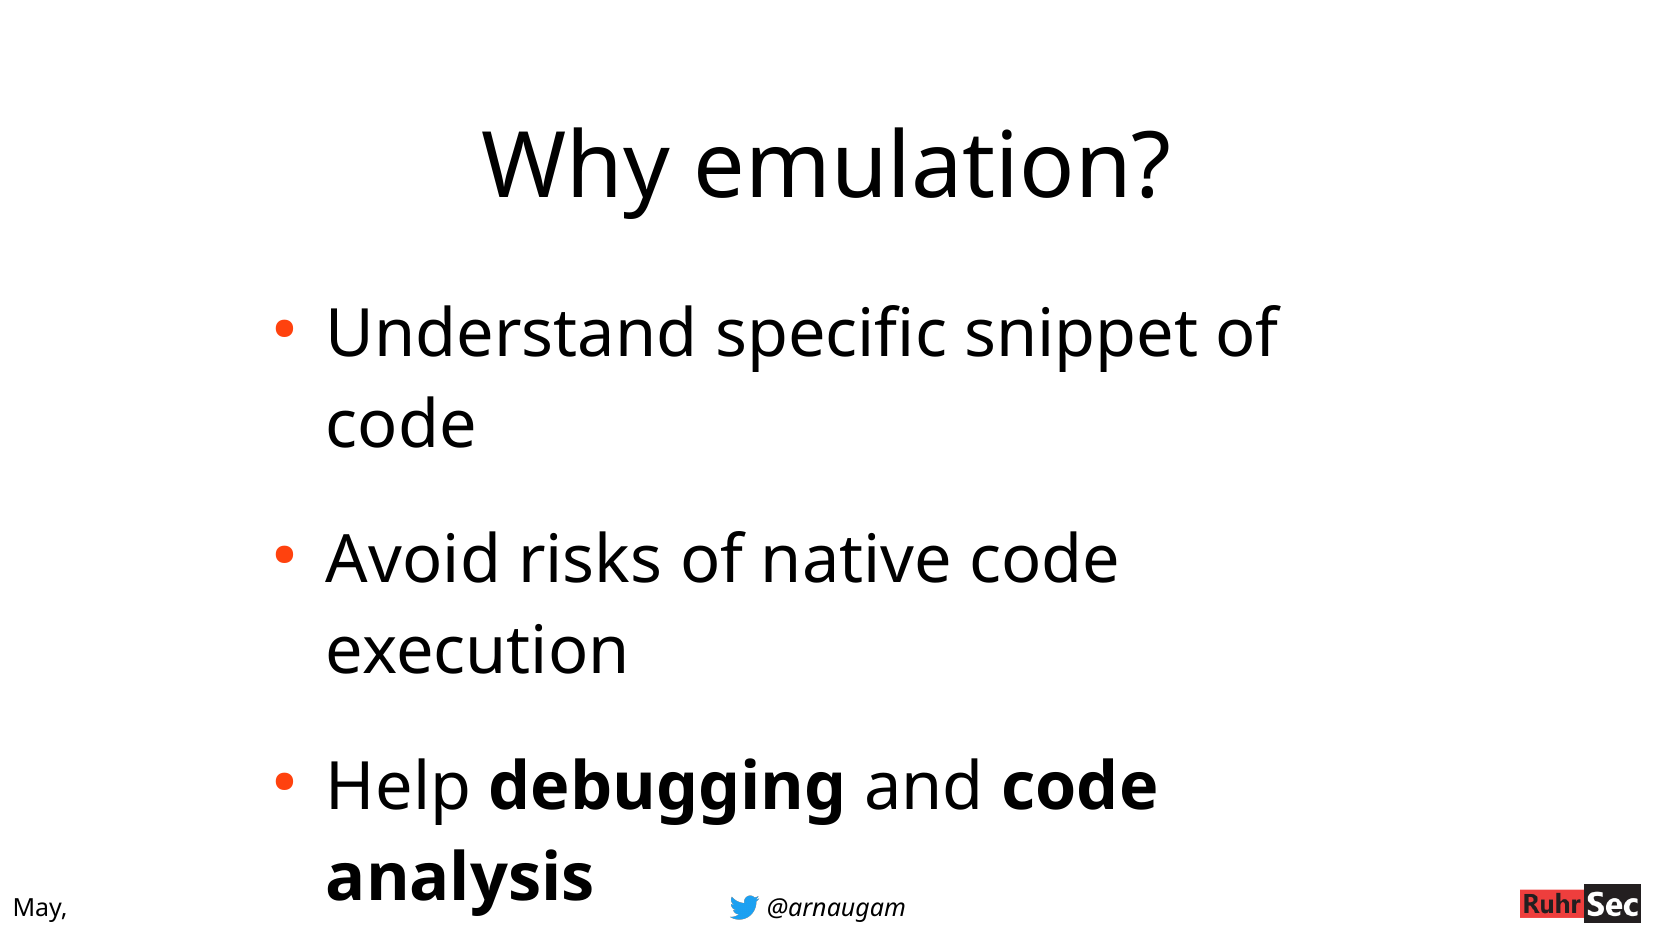

Why emulation?
# Understand specific snippet of code
Avoid risks of native code execution
Help debugging and code analysis
Explore non-native executables